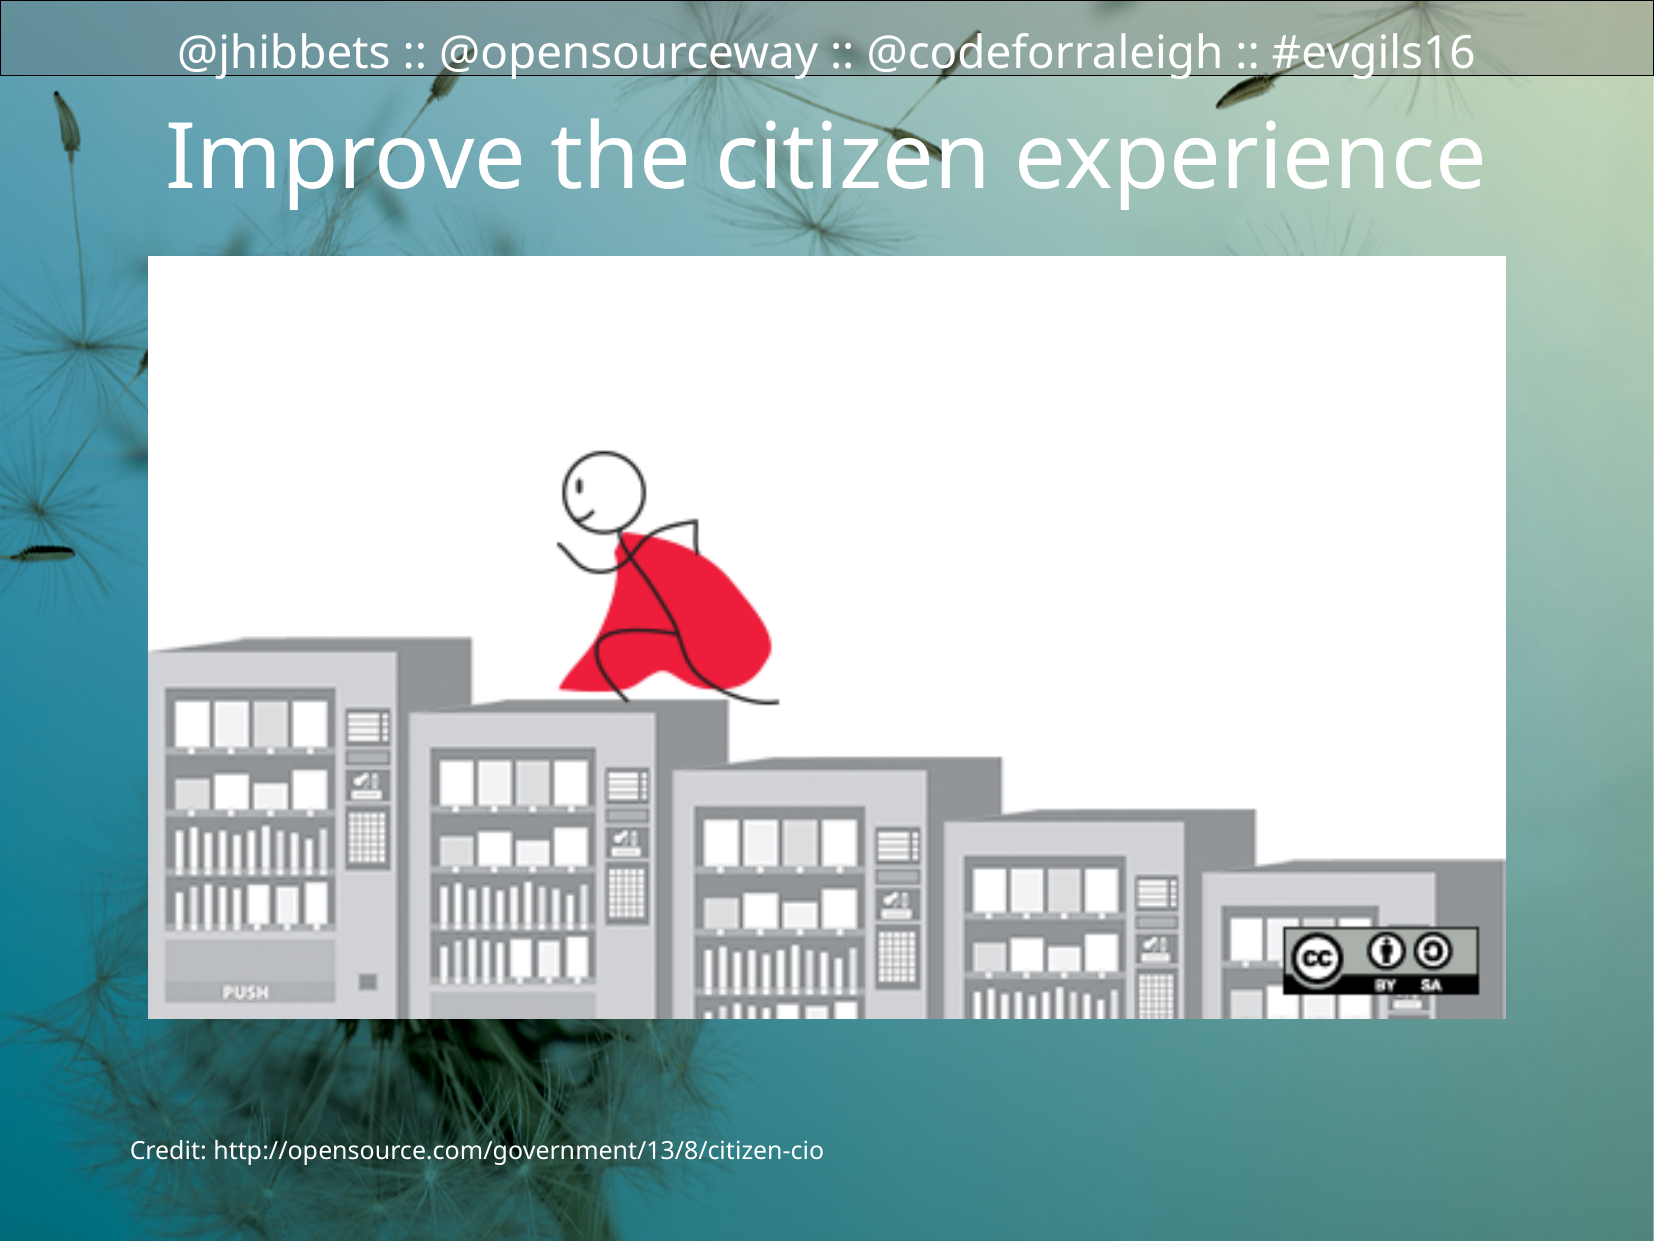

# Improve the citizen experience
Credit: http://opensource.com/government/13/8/citizen-cio